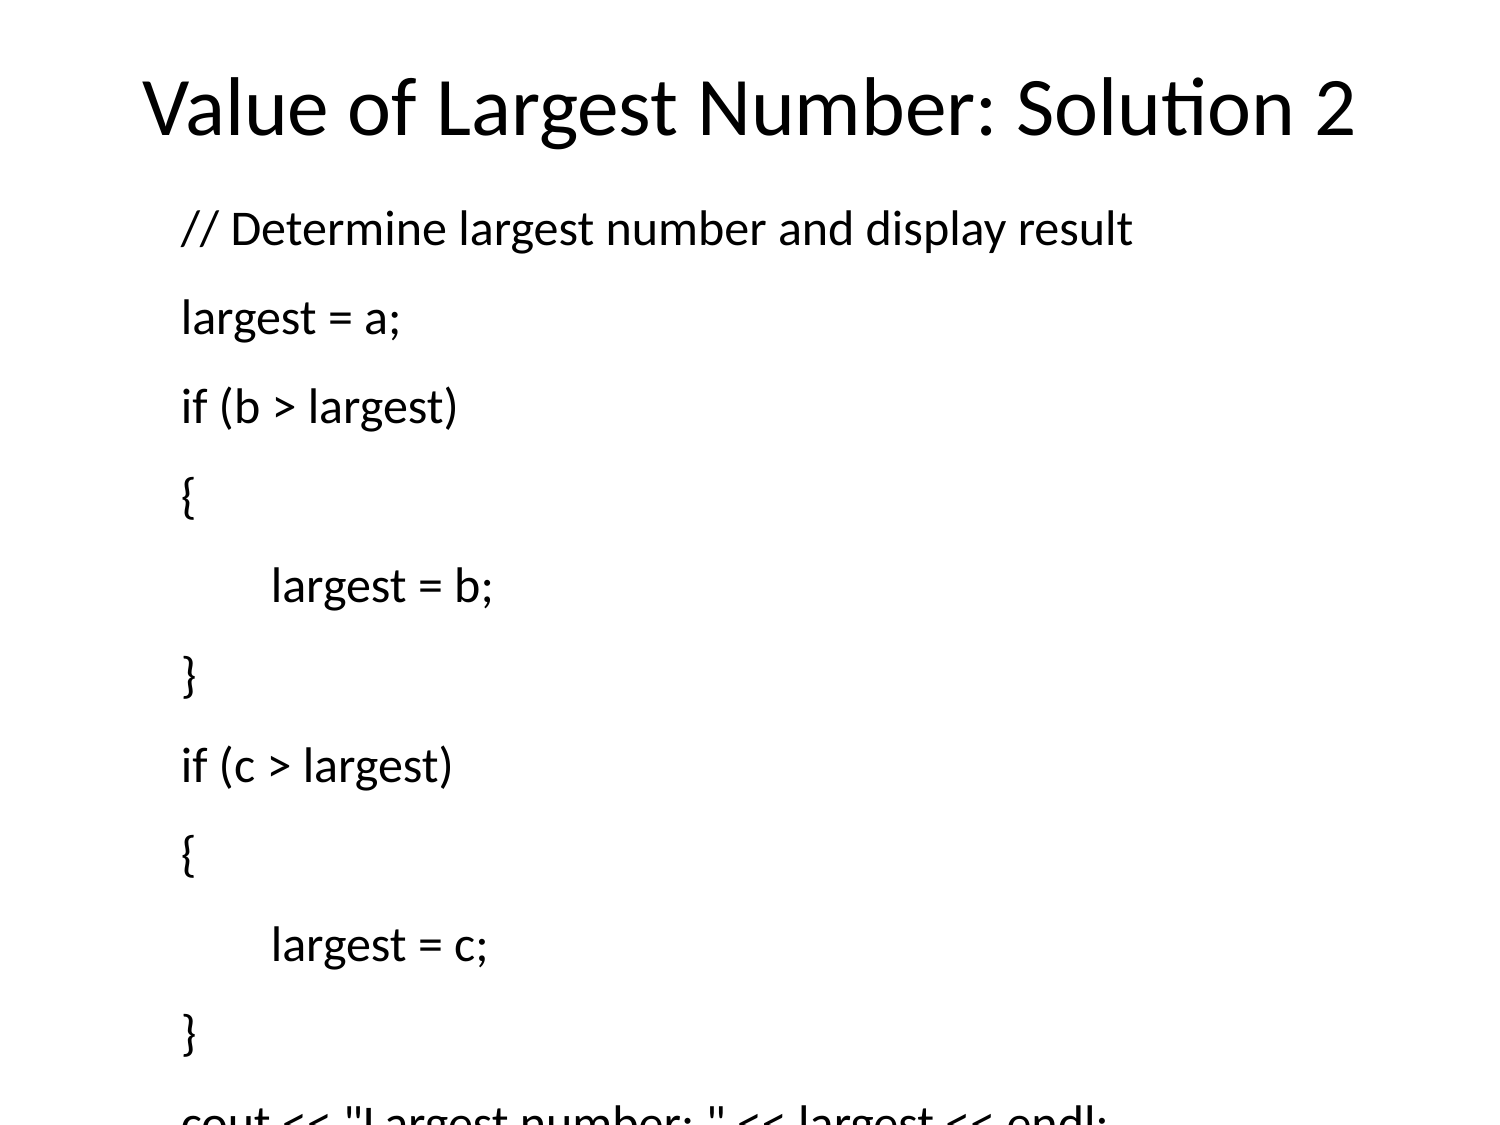

# Value of Largest Number: Solution 2
 // Determine largest number and display result
 largest = a;
 if (b > largest)
 {
 largest = b;
 }
 if (c > largest)
 {
 largest = c;
 }
 cout << "Largest number: " << largest << endl;
 system("pause");
 return 0;
}